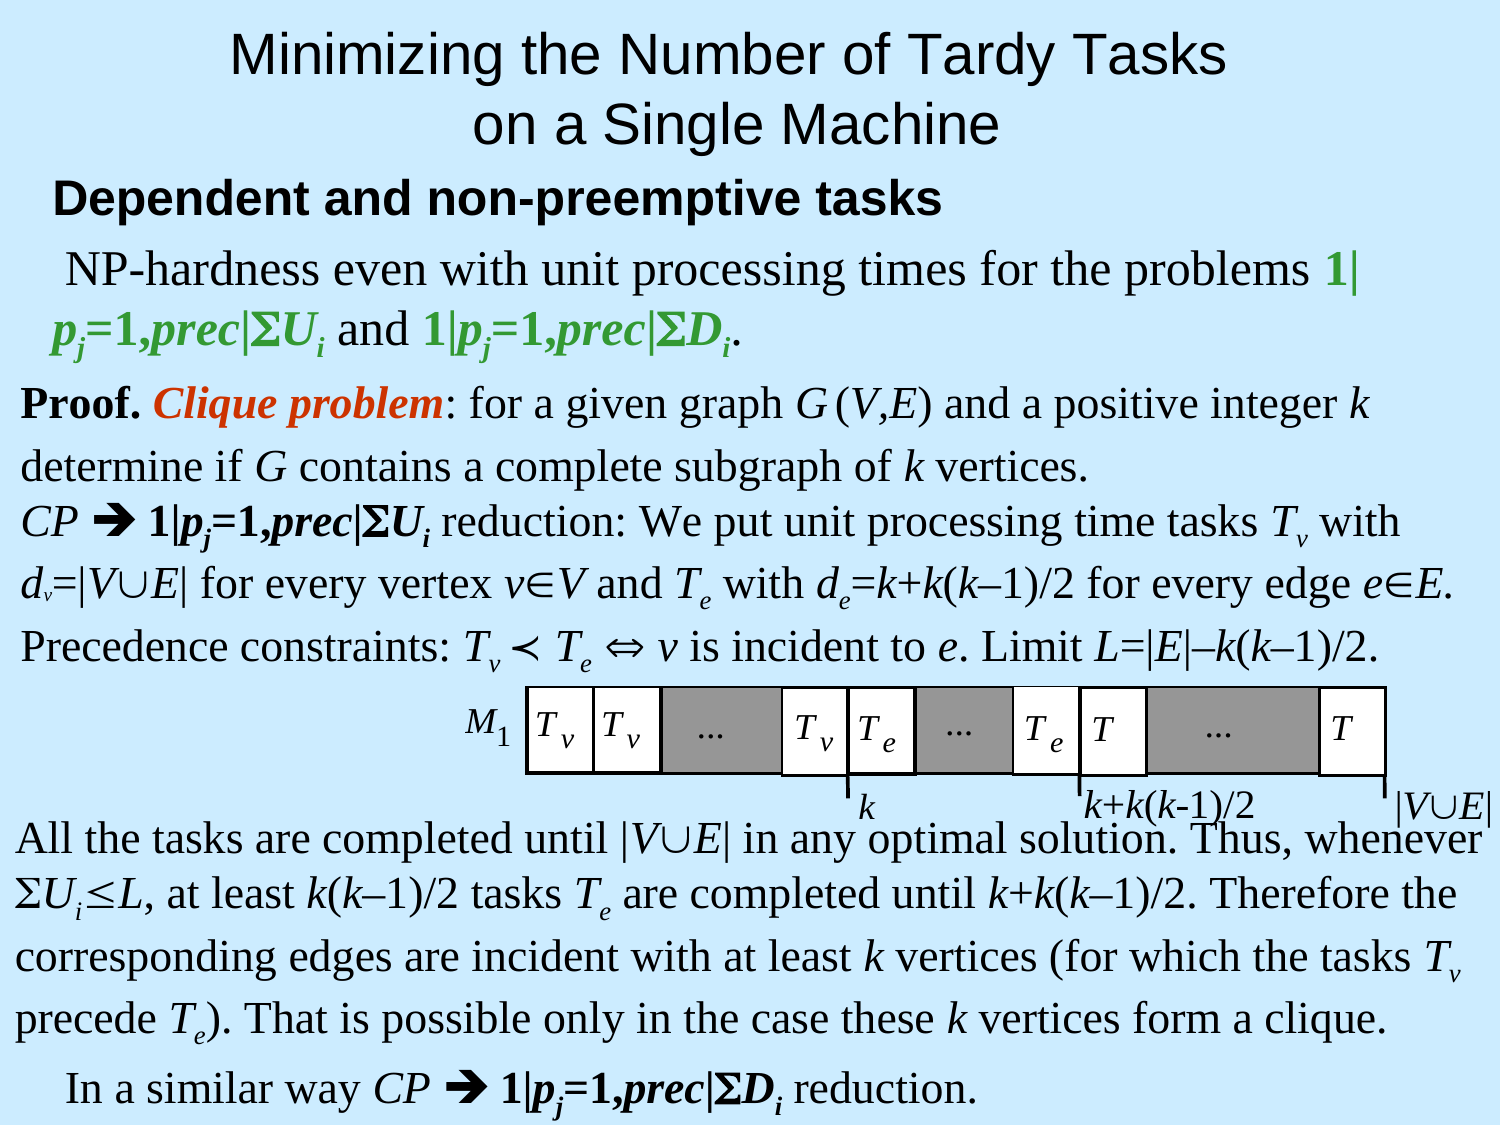

# Minimizing the Number of Tardy Tasks on a Single Machine
Dependent and non-preemptive tasks
 NP-hardness even with unit processing times for the problems 1|pj=1,prec|Ui and 1|pj=1,prec|Di.
Proof. Clique problem: for a given graph G (V,E) and a positive integer k determine if G contains a complete subgraph of k vertices.
CP  1|pj=1,prec|Ui reduction: We put unit processing time tasks Tv with
dv=|VE| for every vertex vV and Te with de=k+k(k–1)/2 for every edge eE. Precedence constraints: Tv  Te  v is incident to e. Limit L=|E|–k(k–1)/2.
All the tasks are completed until |VE| in any optimal solution. Thus, whenever UiL, at least k(k–1)/2 tasks Te are completed until k+k(k–1)/2. Therefore the corresponding edges are incident with at least k vertices (for which the tasks Tv precede Te). That is possible only in the case these k vertices form a clique.
In a similar way CP  1|pj=1,prec|Di reduction.